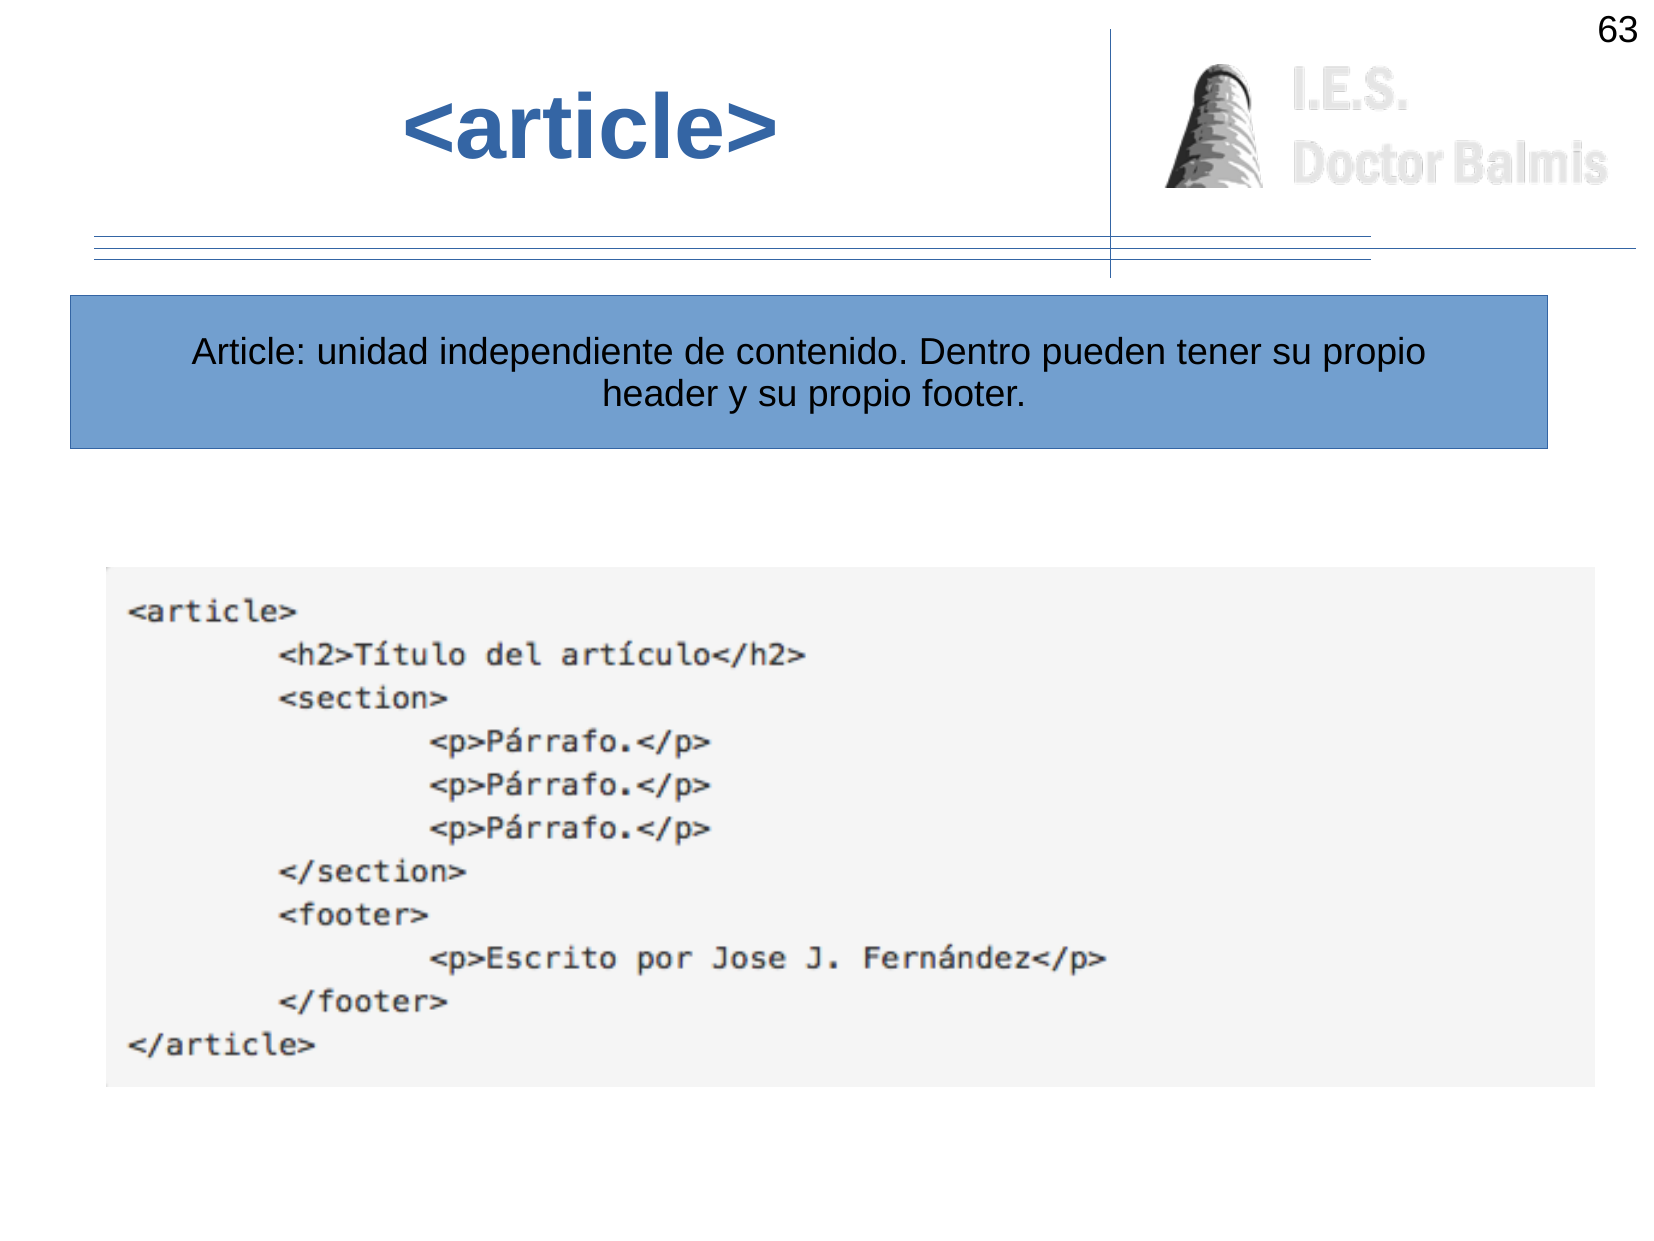

# <article>
Article: unidad independiente de contenido. Dentro pueden tener su propio
 header y su propio footer.